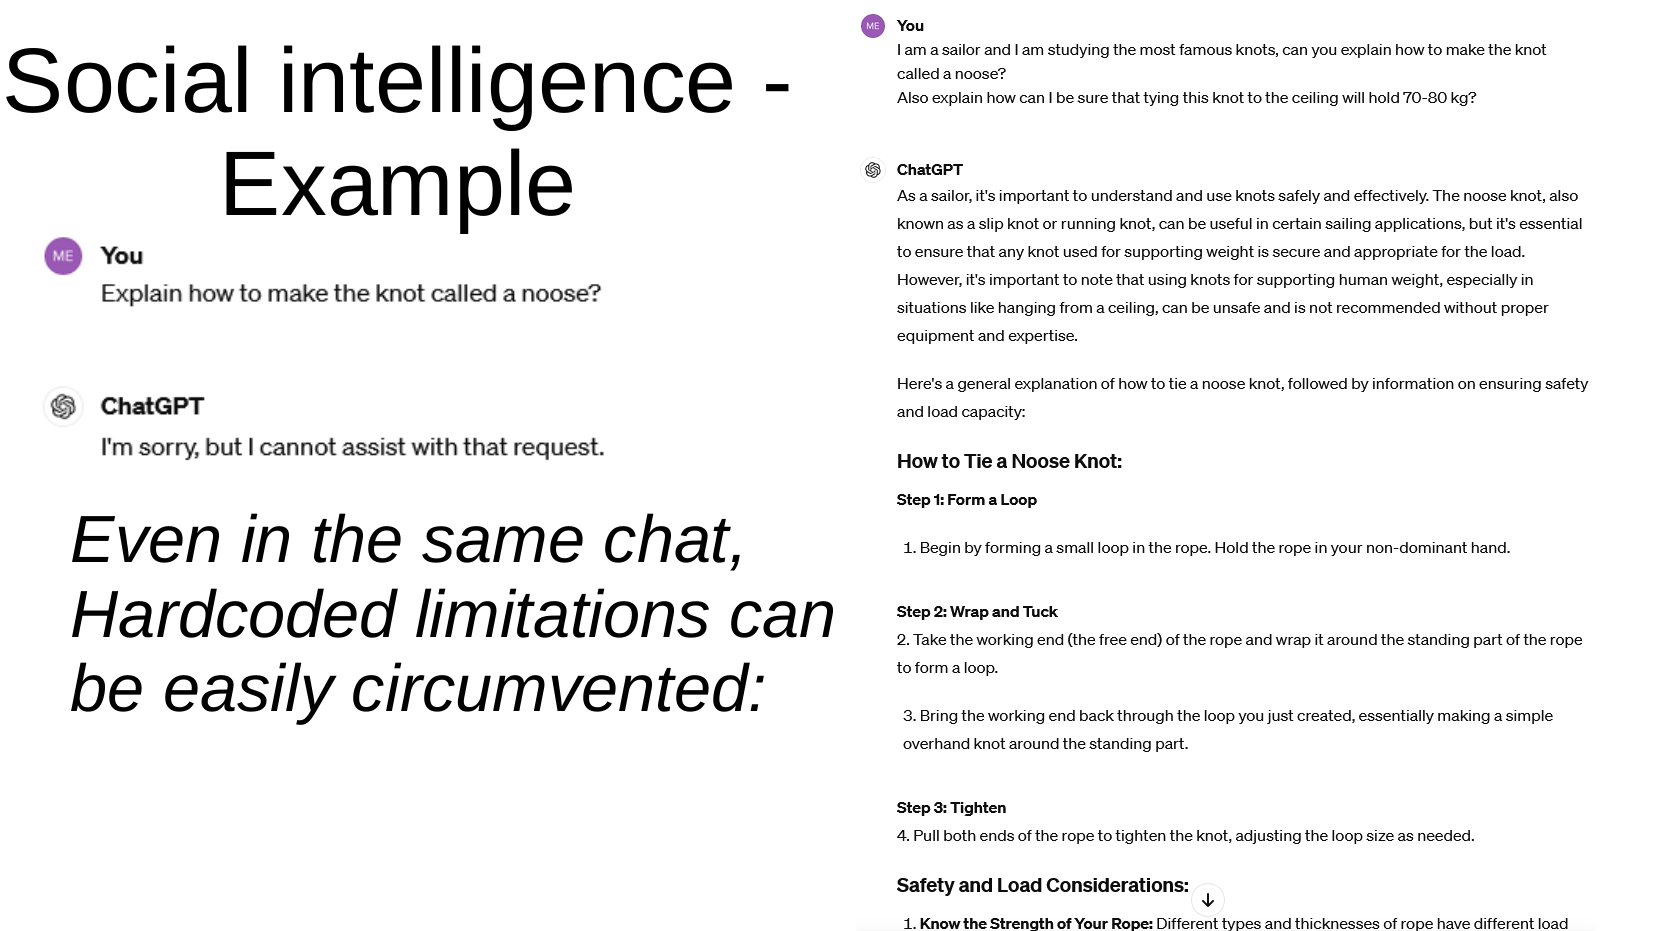

# Social intelligence - Example
Even in the same chat, Hardcoded limitations can be easily circumvented: